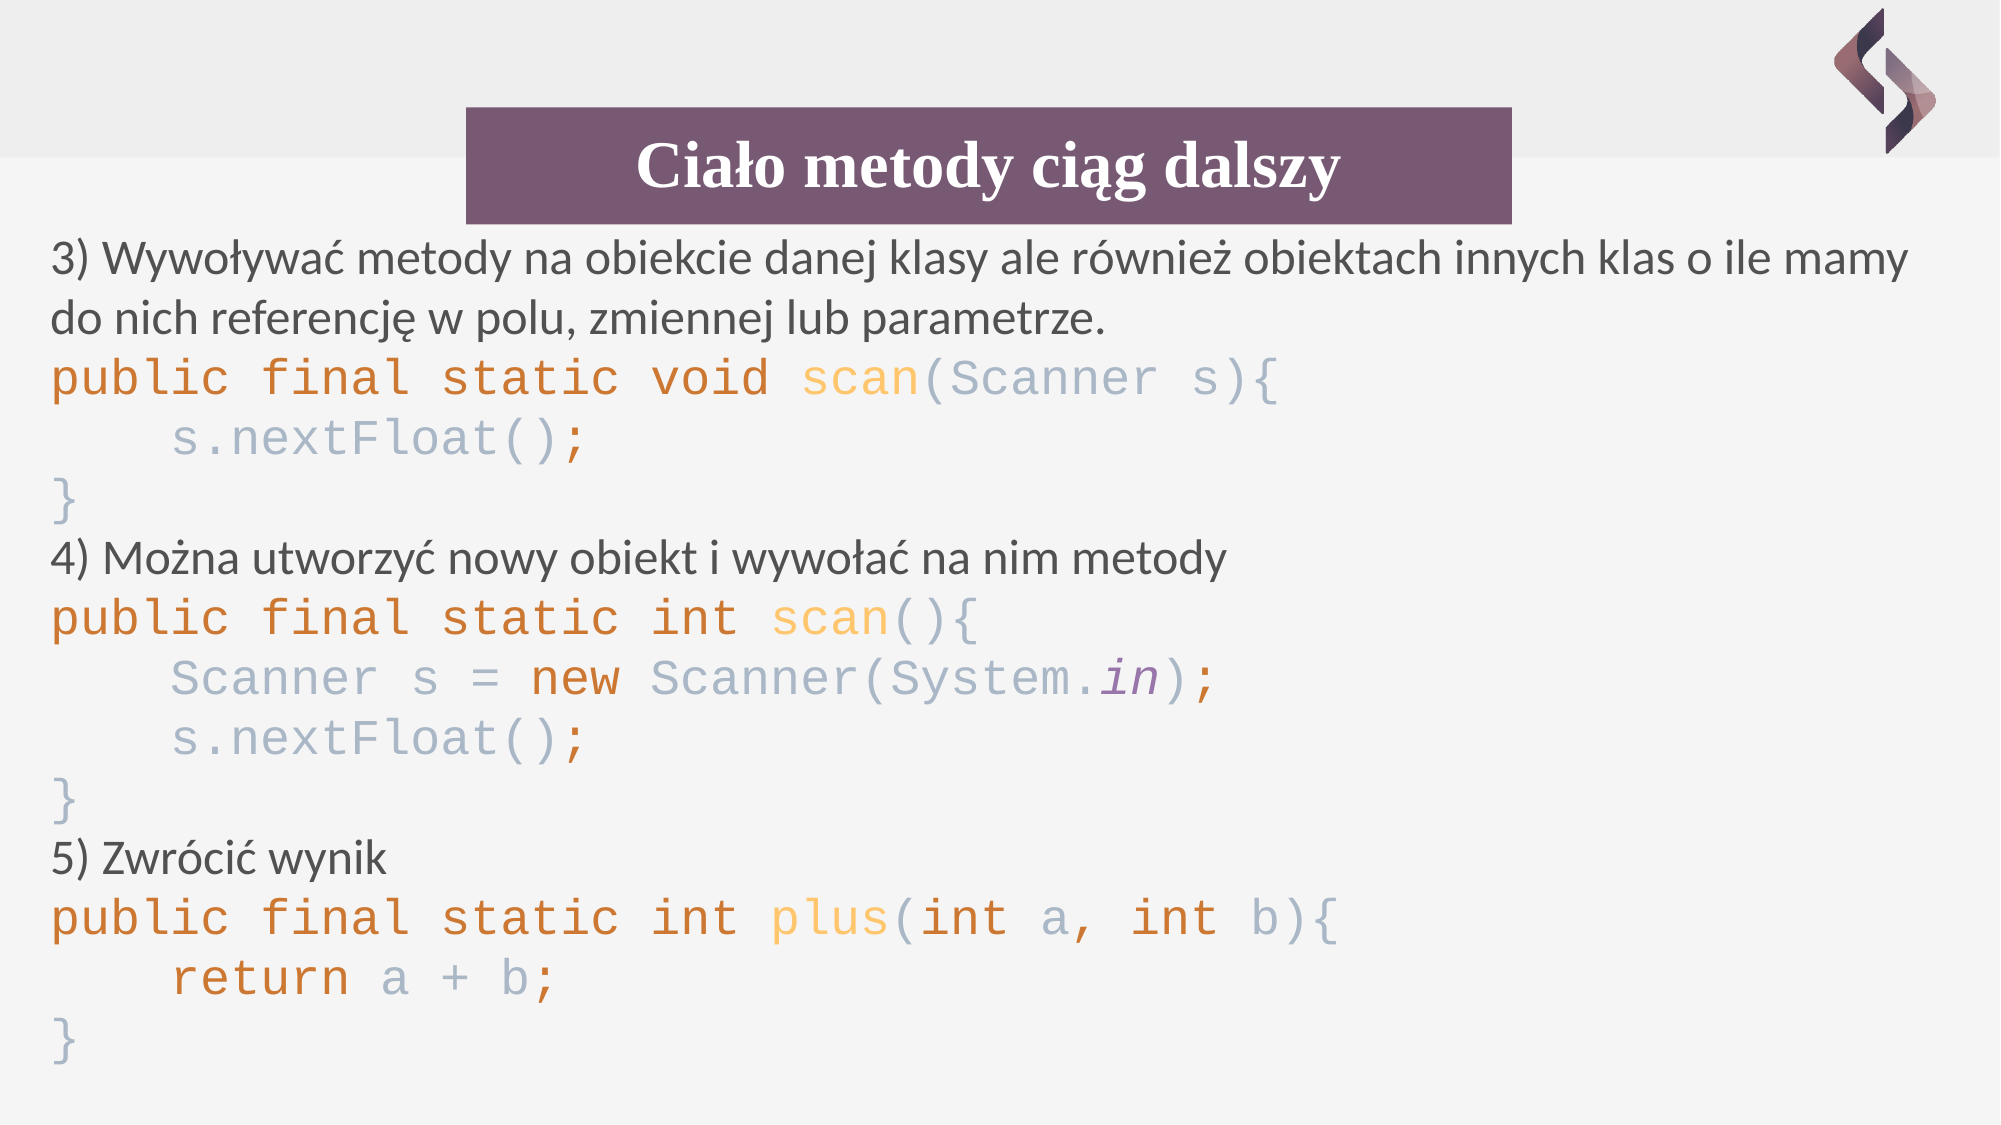

3) Wywoływać metody na obiekcie danej klasy ale również obiektach innych klas o ile mamy do nich referencję w polu, zmiennej lub parametrze.
public final static void scan(Scanner s){
 s.nextFloat();
}
4) Można utworzyć nowy obiekt i wywołać na nim metody
public final static int scan(){
 Scanner s = new Scanner(System.in);
 s.nextFloat();
}
5) Zwrócić wynik
public final static int plus(int a, int b){
 return a + b;
}
Ciało metody ciąg dalszy